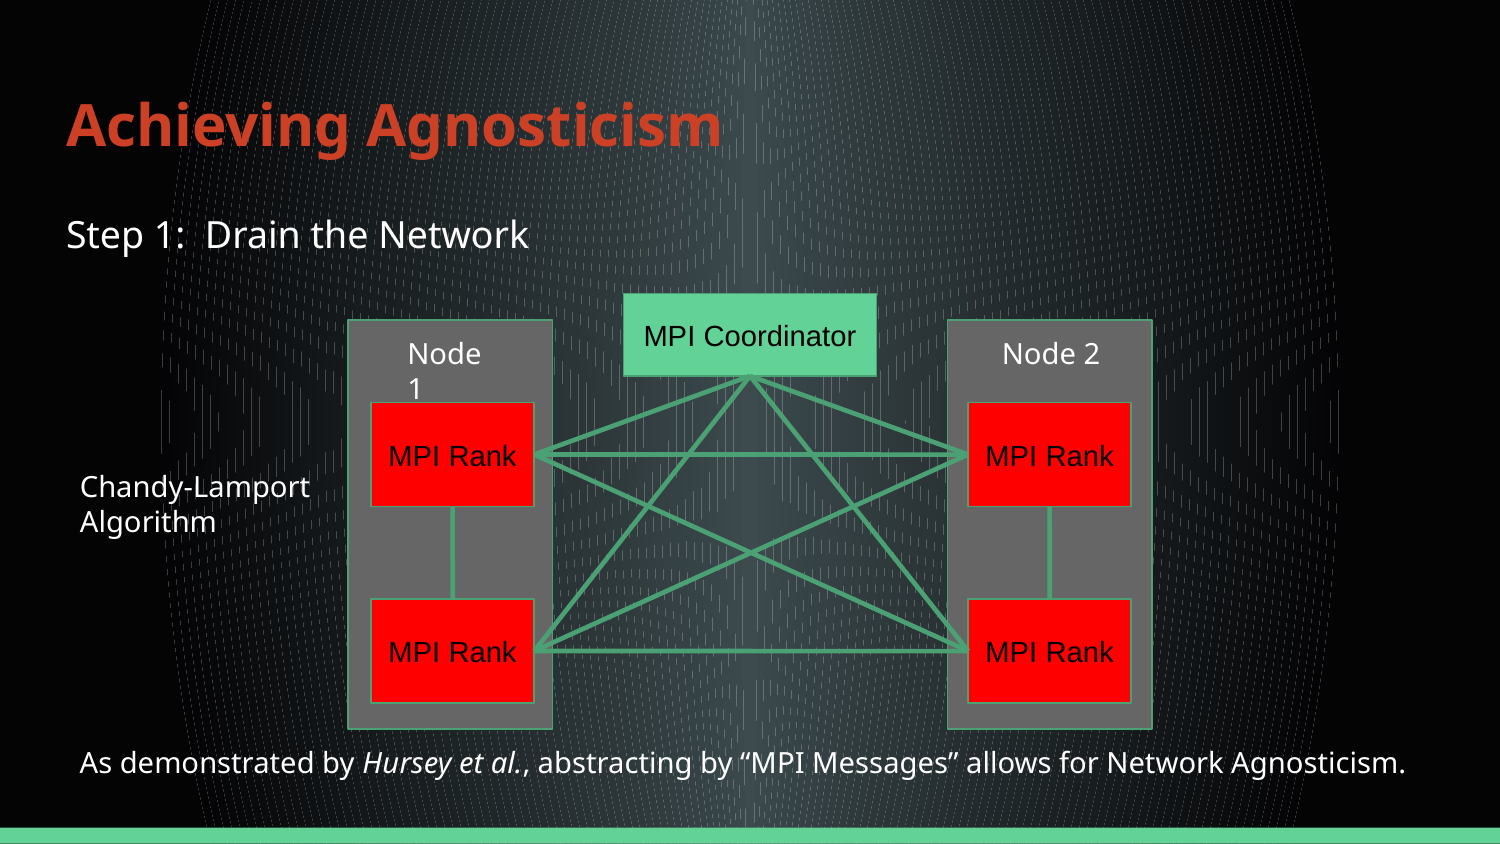

Achieving Agnosticism
# Step 1: Drain the Network
MPI Coordinator
Node 1
Node 2
MPI Rank
MPI Rank
Chandy-Lamport
Algorithm
MPI Rank
MPI Rank
As demonstrated by Hursey et al., abstracting by “MPI Messages” allows for Network Agnosticism.